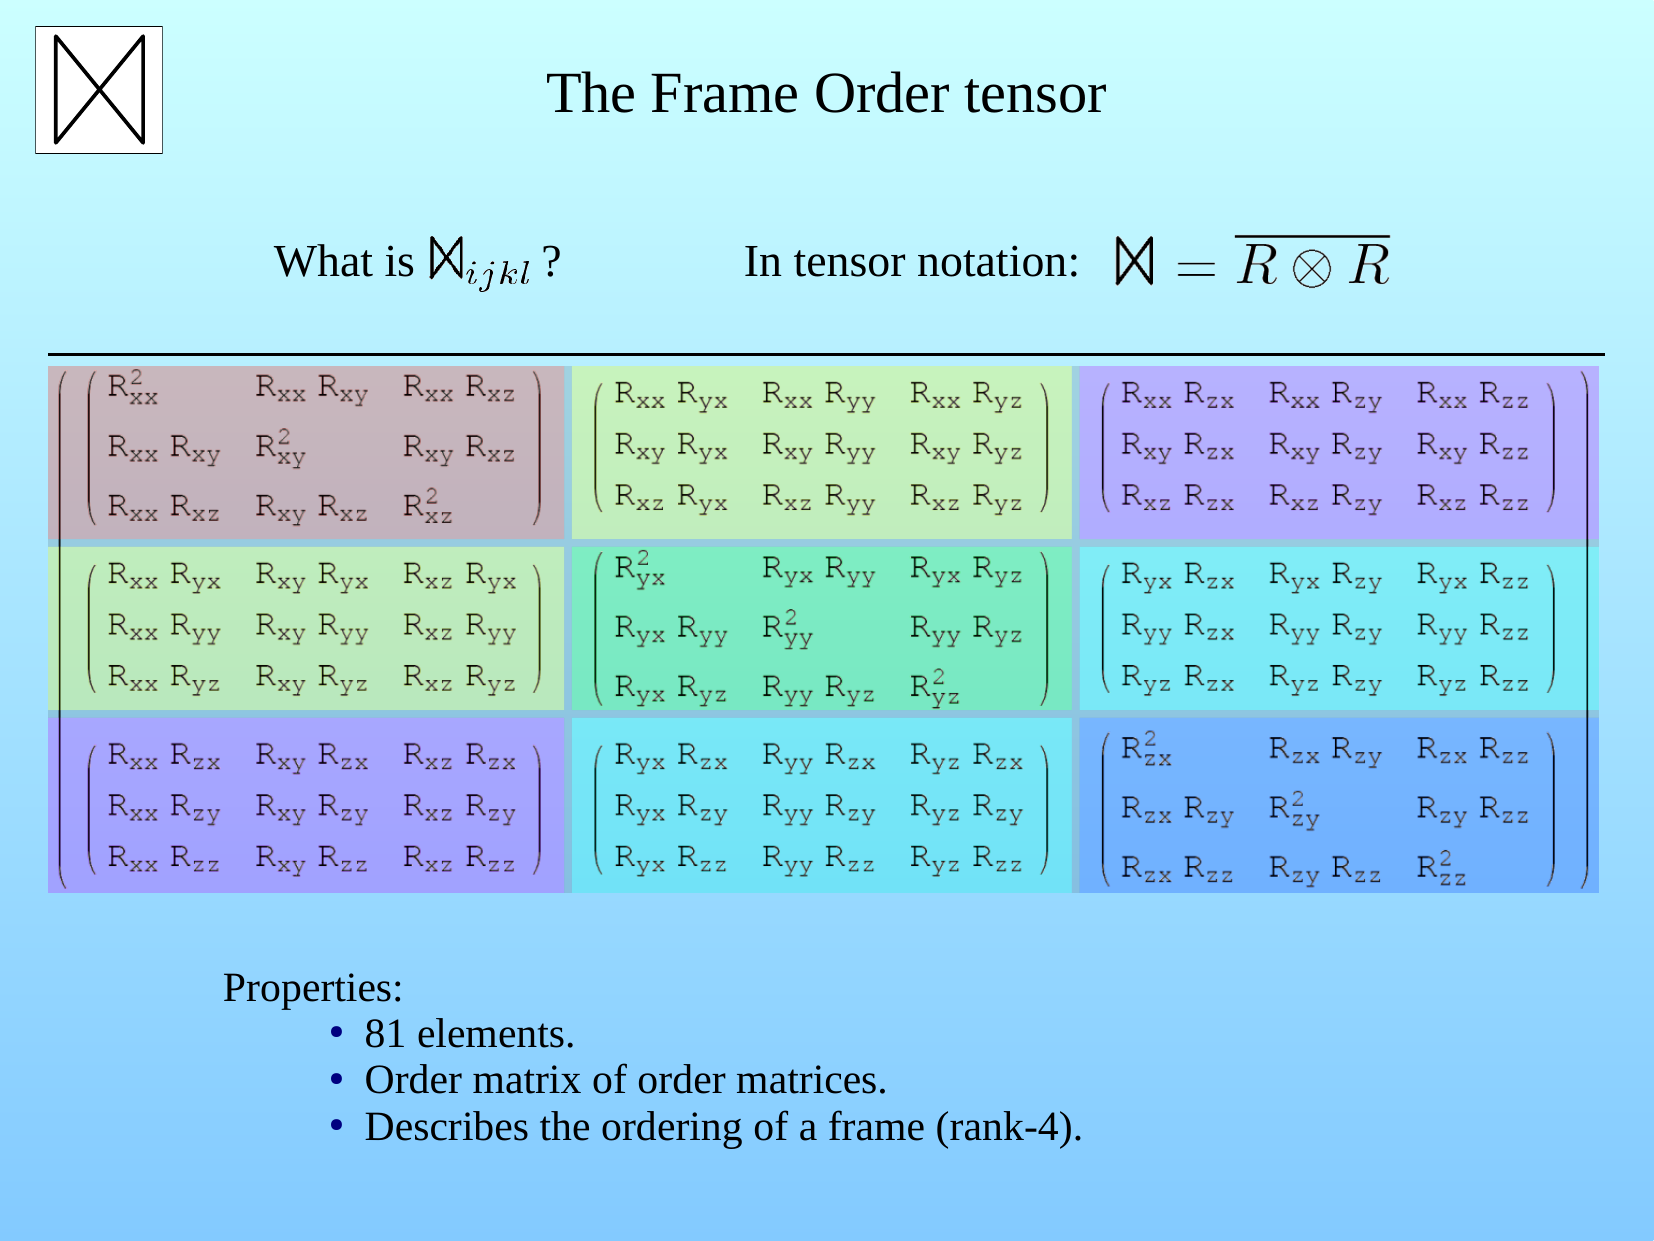

The Frame Order tensor
What is ?
In tensor notation:
Properties:
81 elements.
Order matrix of order matrices.
Describes the ordering of a frame (rank-4).